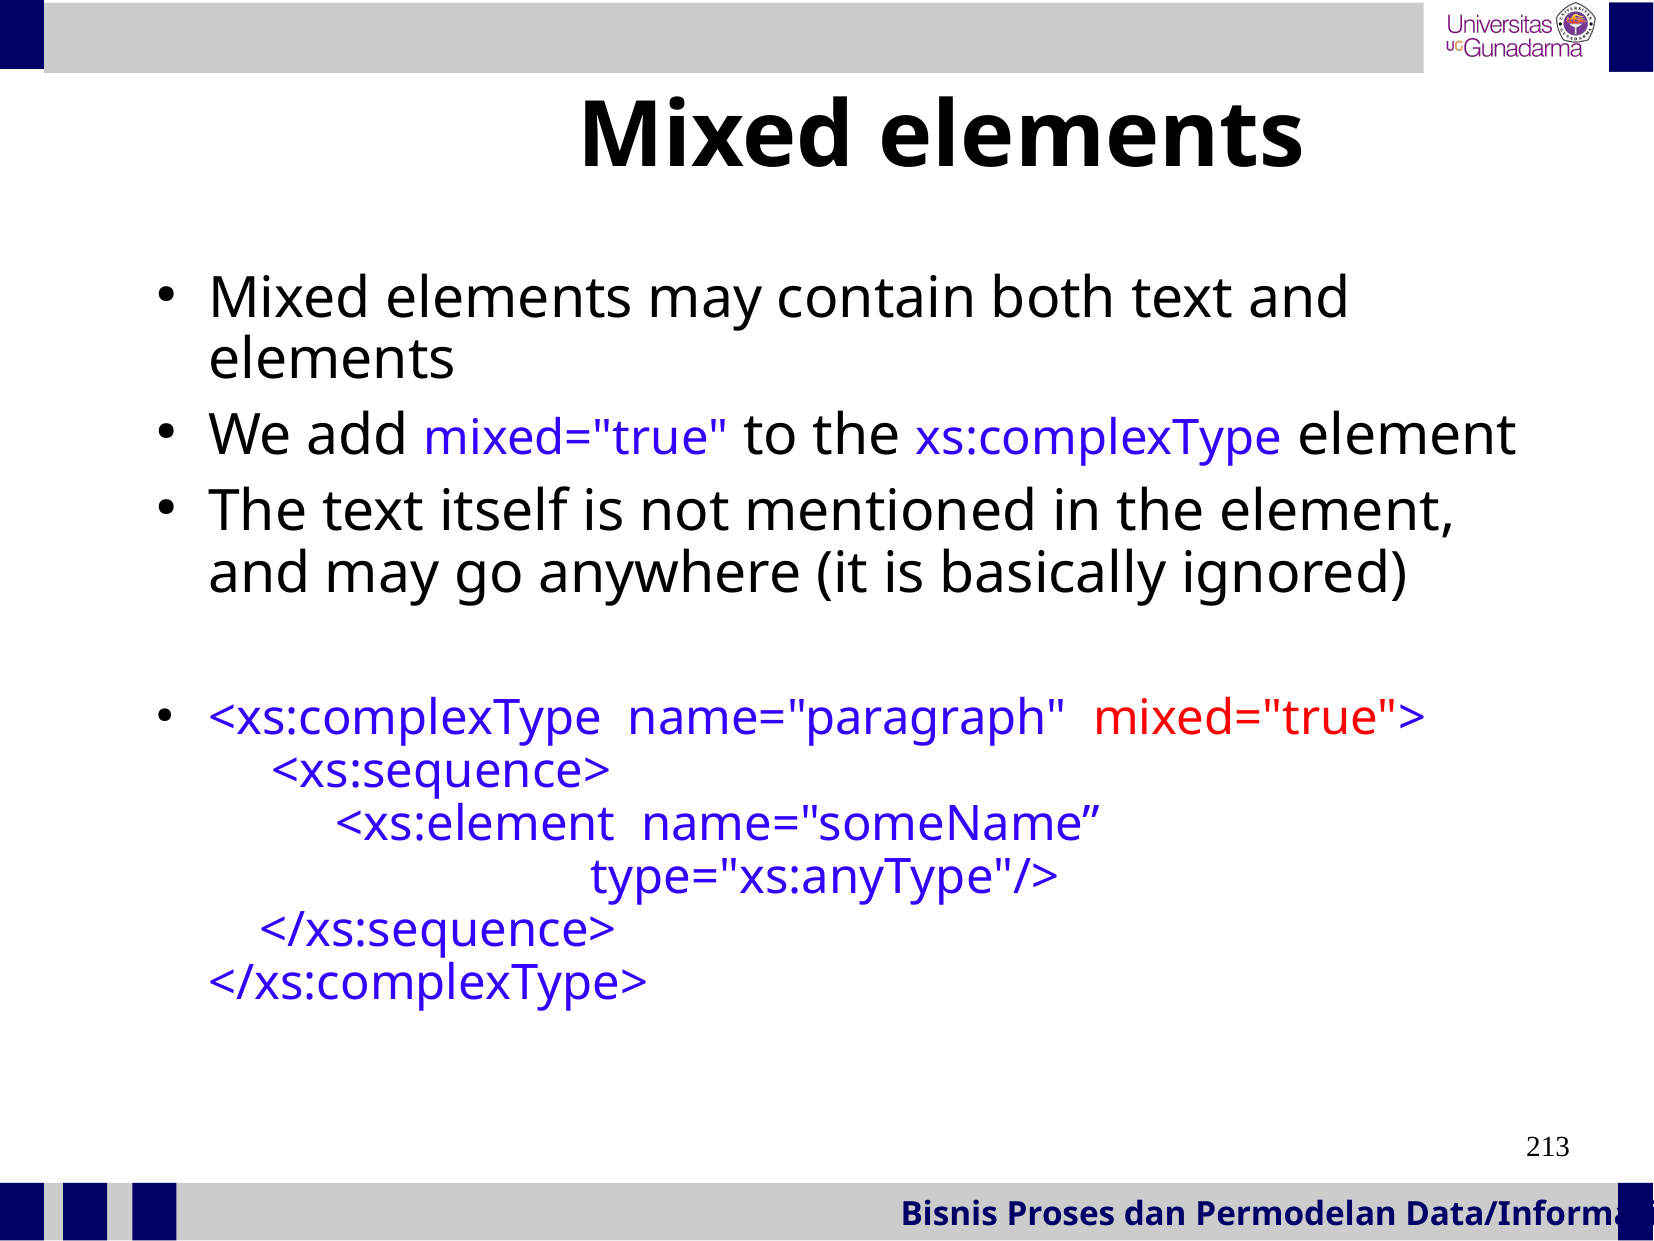

# Mixed elements
Mixed elements may contain both text and elements
We add mixed="true" to the xs:complexType element
The text itself is not mentioned in the element, and may go anywhere (it is basically ignored)
<xs:complexType name="paragraph" mixed="true">
 <xs:sequence>
 <xs:element name="someName”
 type="xs:anyType"/>
 </xs:sequence>
</xs:complexType>
213